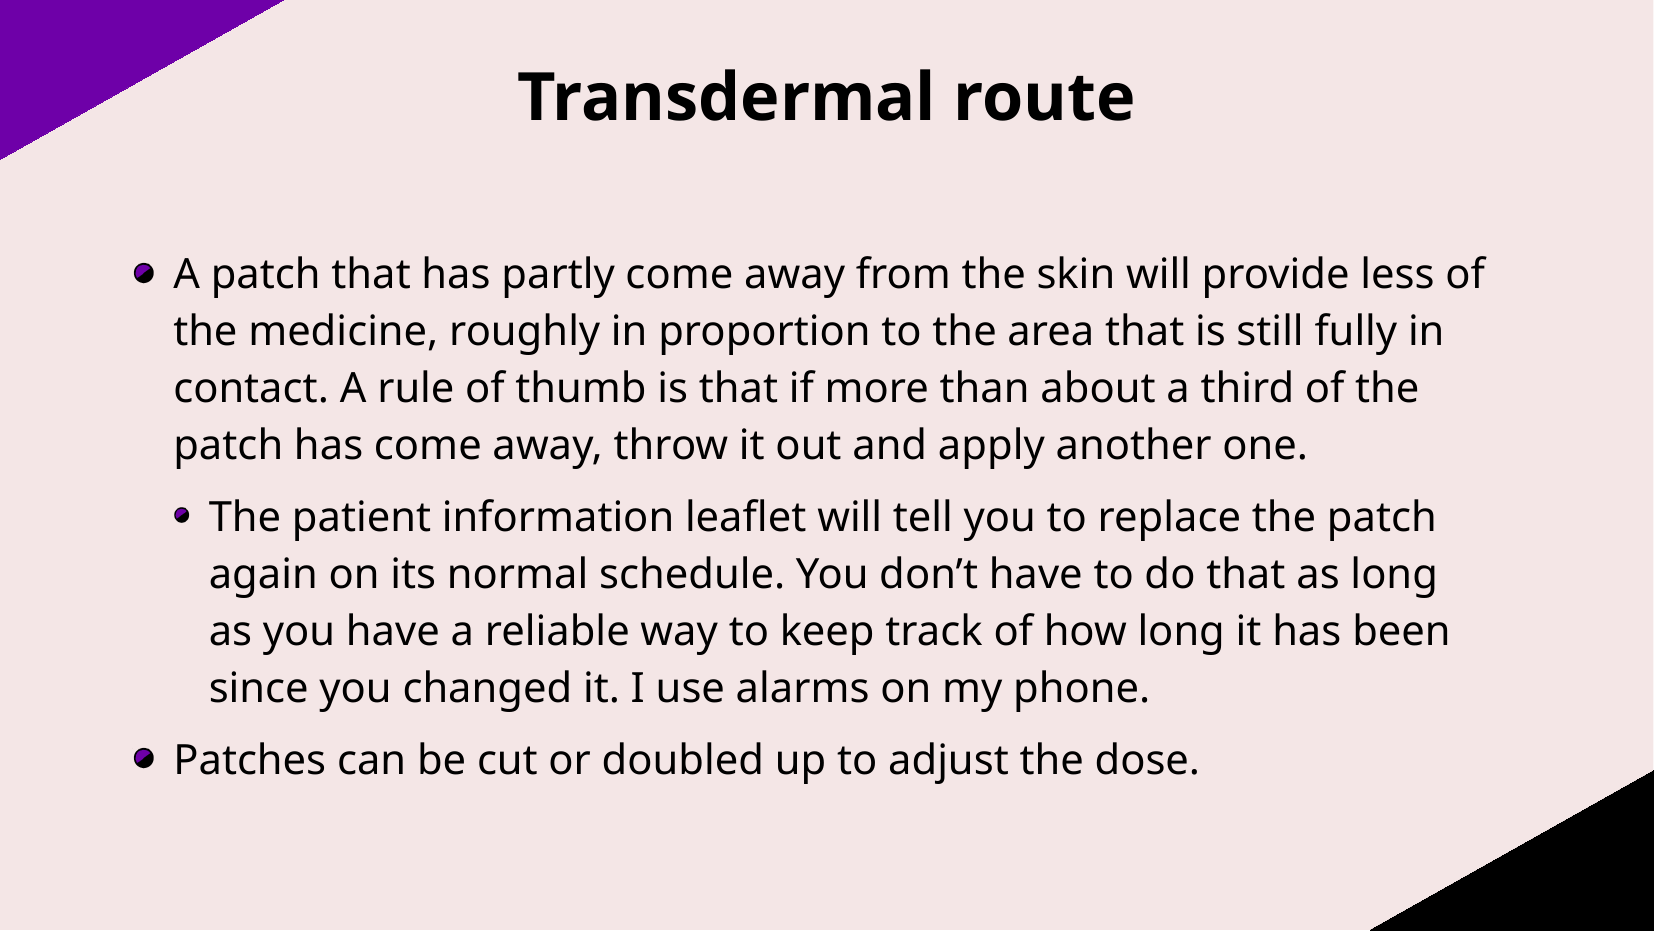

# Transdermal route
A patch that has partly come away from the skin will provide less of the medicine, roughly in proportion to the area that is still fully in contact. A rule of thumb is that if more than about a third of the patch has come away, throw it out and apply another one.
The patient information leaflet will tell you to replace the patch again on its normal schedule. You don’t have to do that as long as you have a reliable way to keep track of how long it has been since you changed it. I use alarms on my phone.
Patches can be cut or doubled up to adjust the dose.